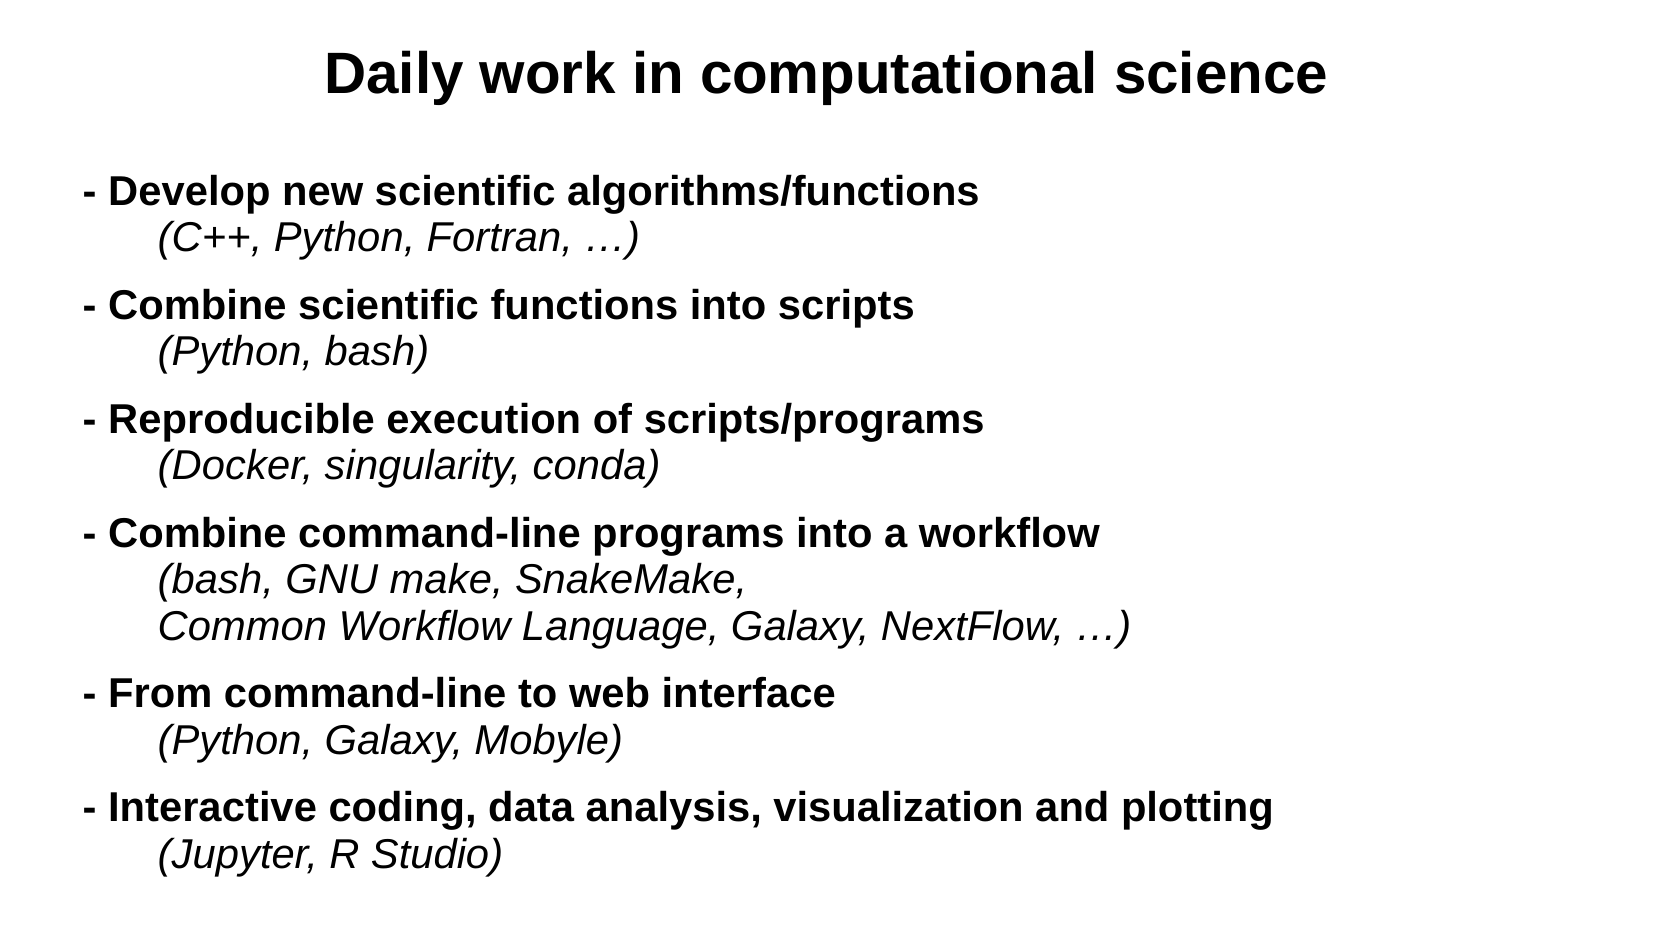

# Daily work in computational science
- Develop new scientific algorithms/functions
	(C++, Python, Fortran, …)
- Combine scientific functions into scripts
	(Python, bash)
- Reproducible execution of scripts/programs
	(Docker, singularity, conda)
- Combine command-line programs into a workflow
	(bash, GNU make, SnakeMake,
	Common Workflow Language, Galaxy, NextFlow, …)
- From command-line to web interface
	(Python, Galaxy, Mobyle)
- Interactive coding, data analysis, visualization and plotting
	(Jupyter, R Studio)